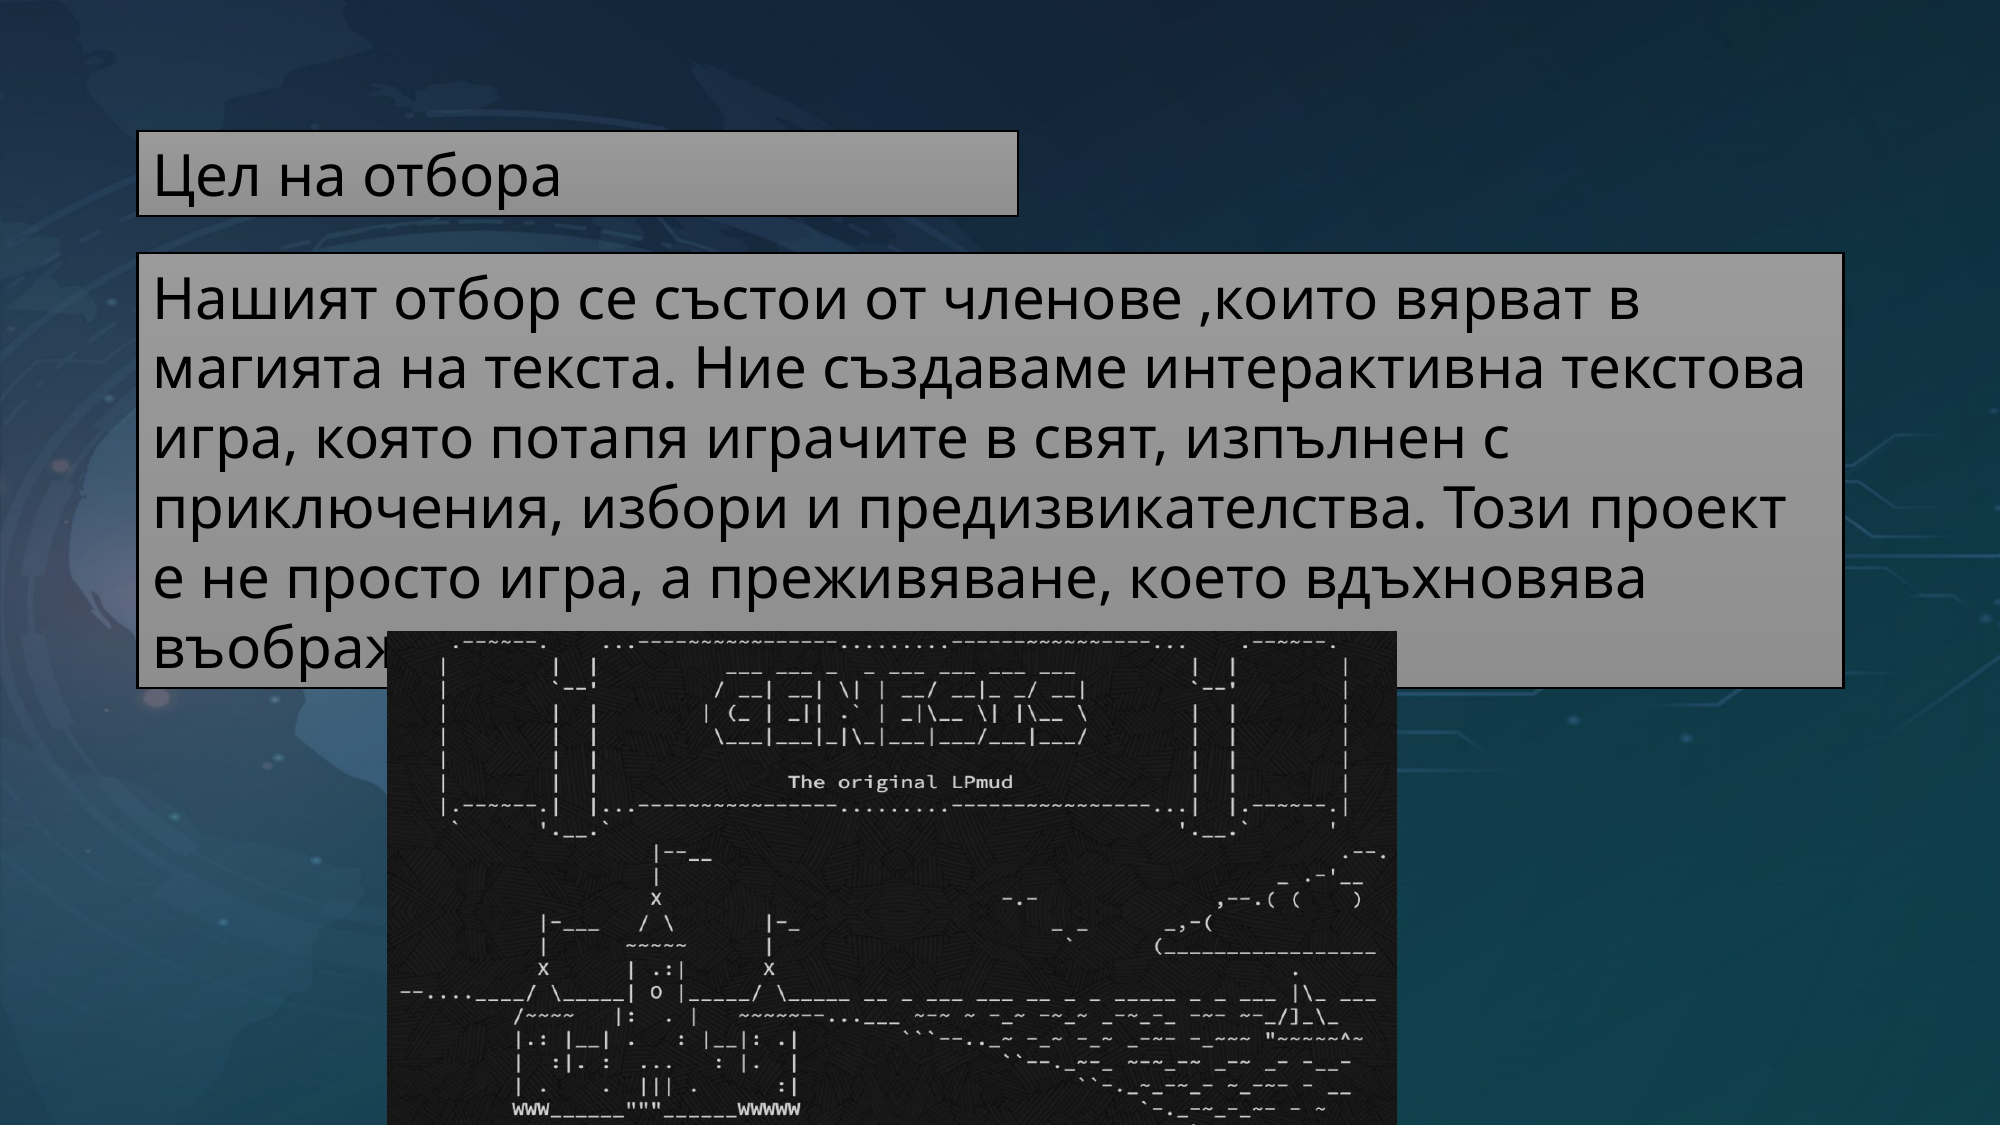

#
Цел на отбора
Нашият отбор се състои от членове ,които вярват в магията на текста. Ние създаваме интерактивна текстова игра, която потапя играчите в свят, изпълнен с приключения, избори и предизвикателства. Този проект е не просто игра, а преживяване, което вдъхновява въображението.